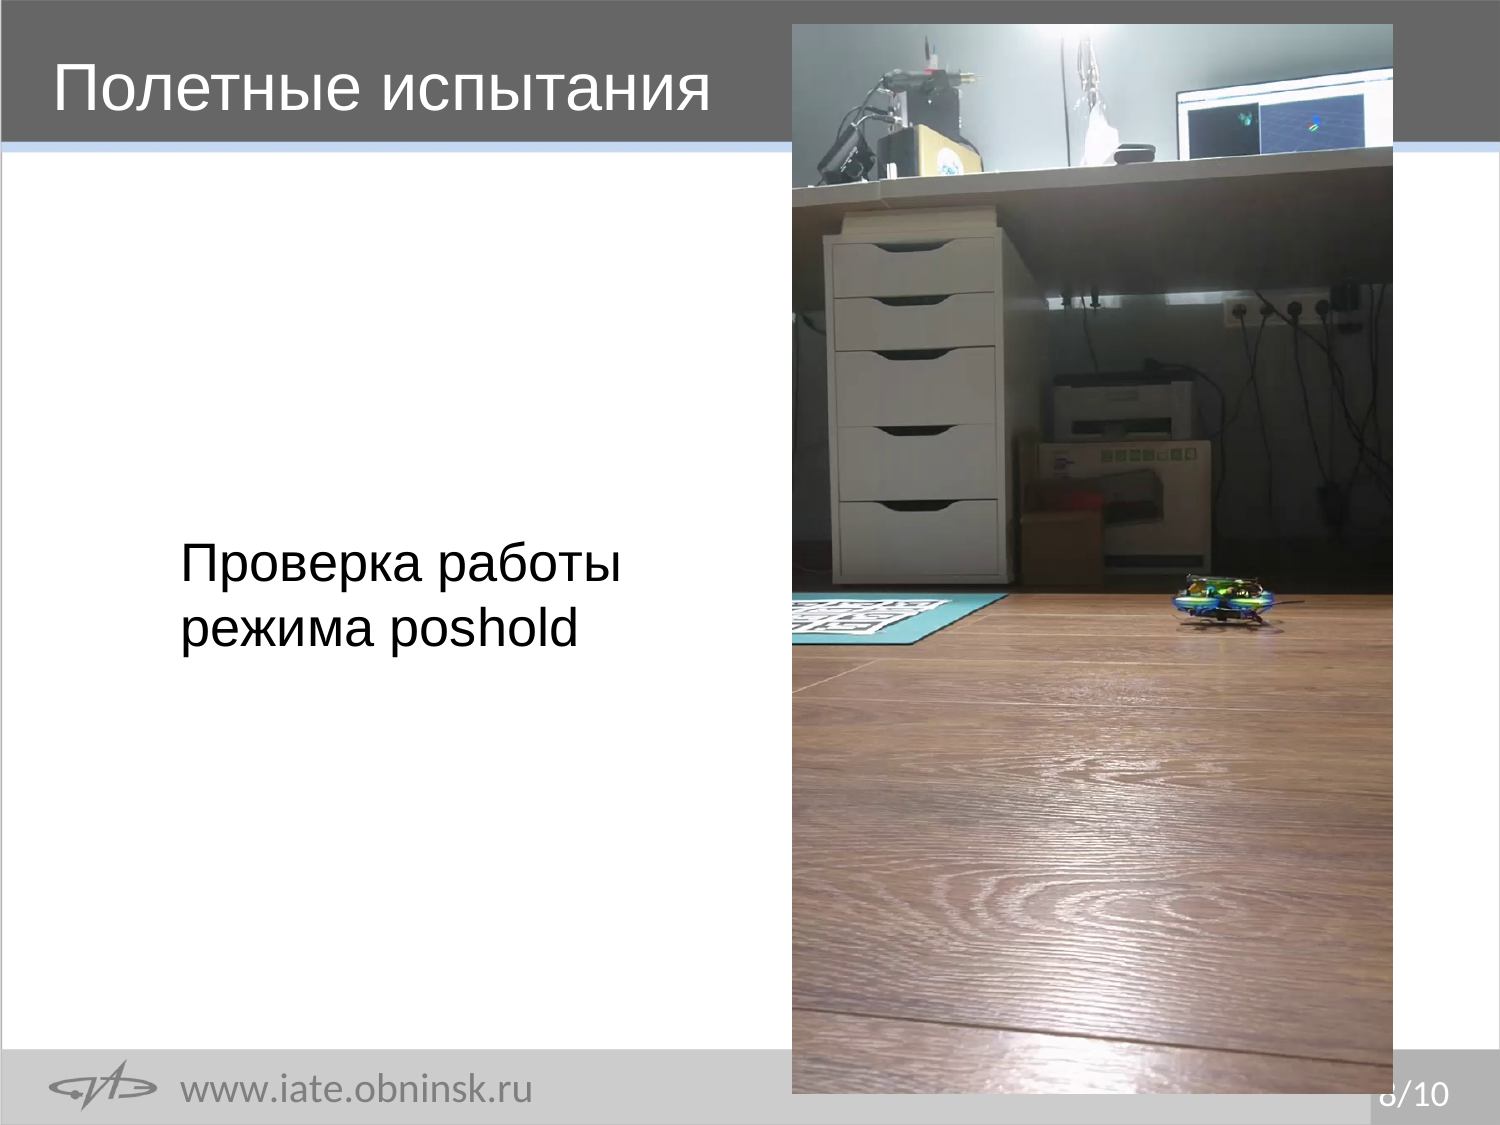

# Полетные испытания
Проверка работы режима poshold
8/10